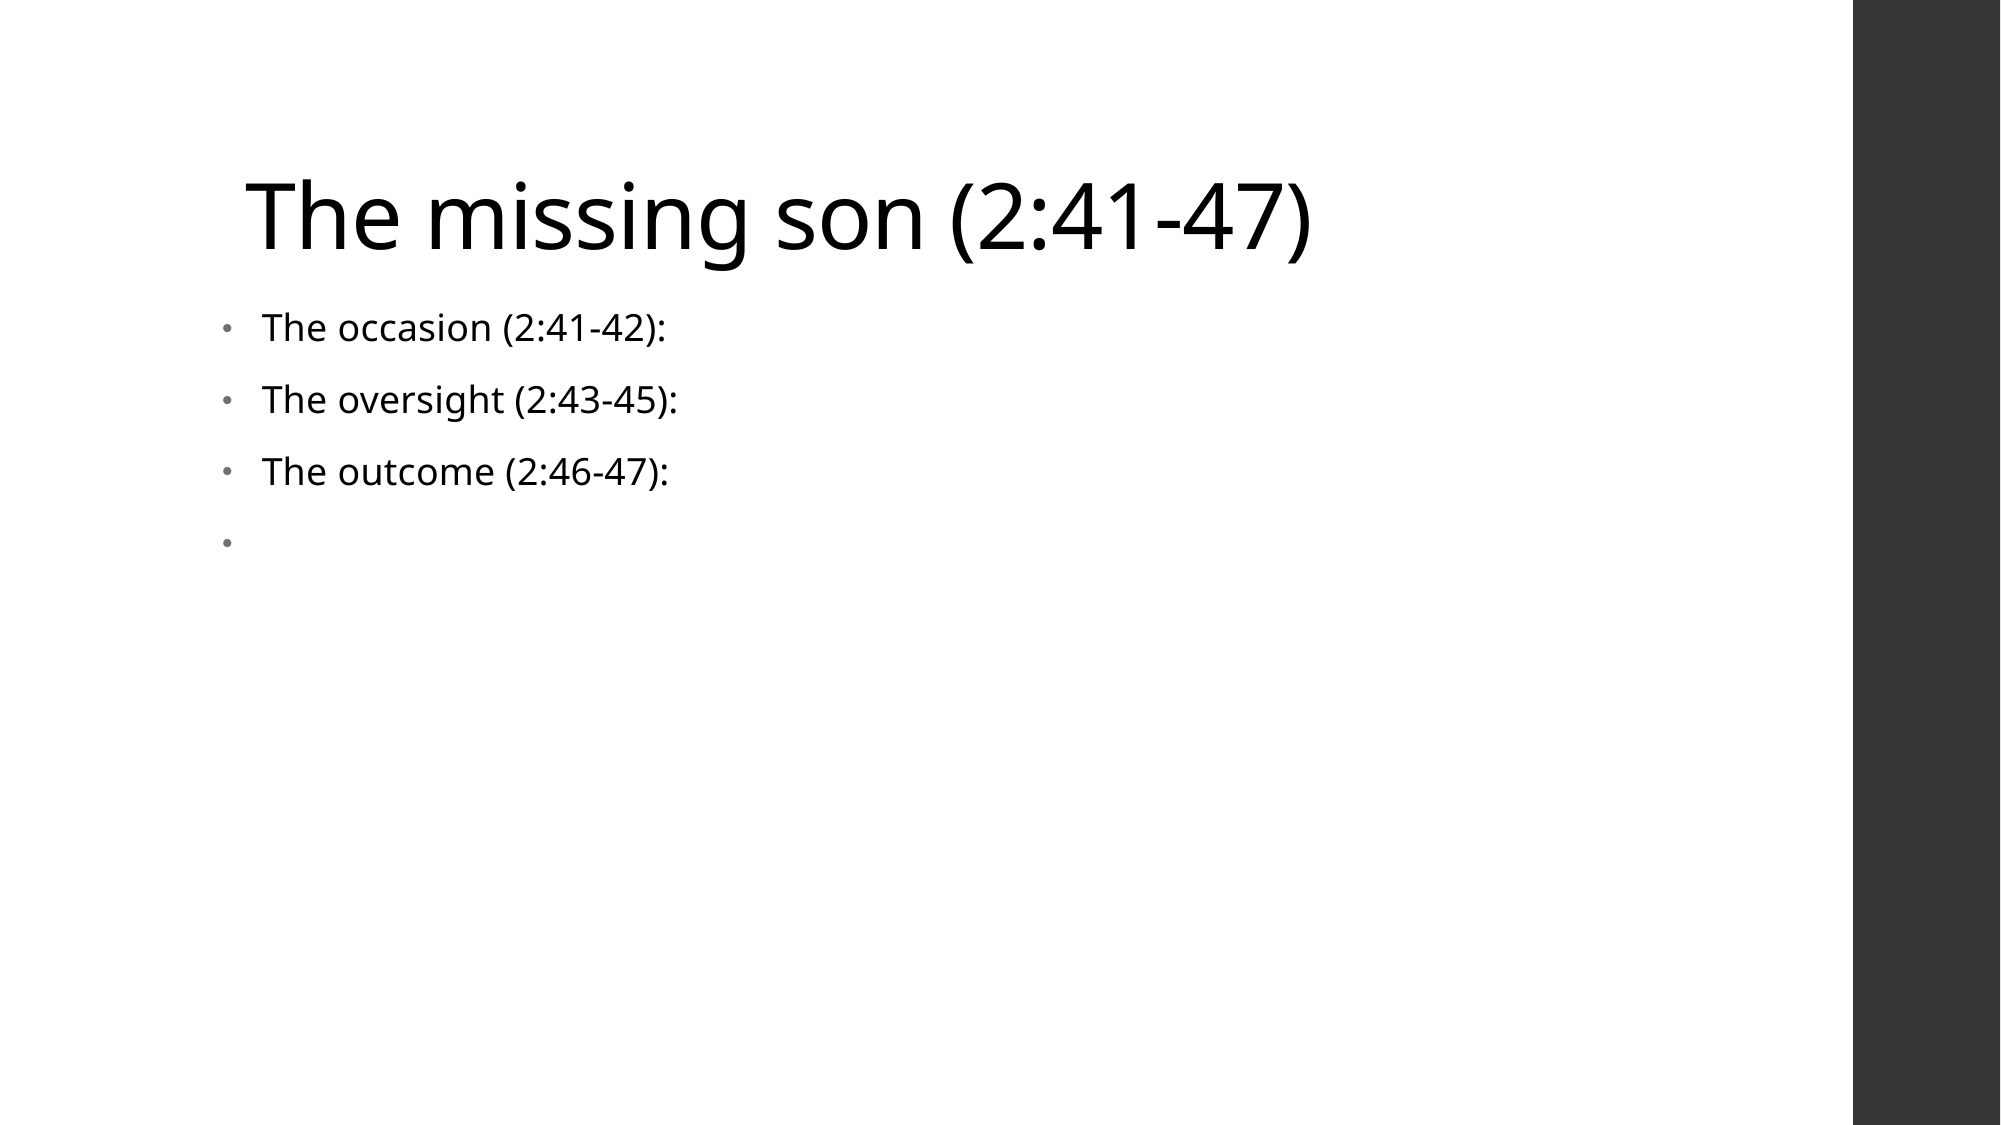

# The missing son (2:41-47)
 The occasion (2:41-42):
 The oversight (2:43-45):
 The outcome (2:46-47):